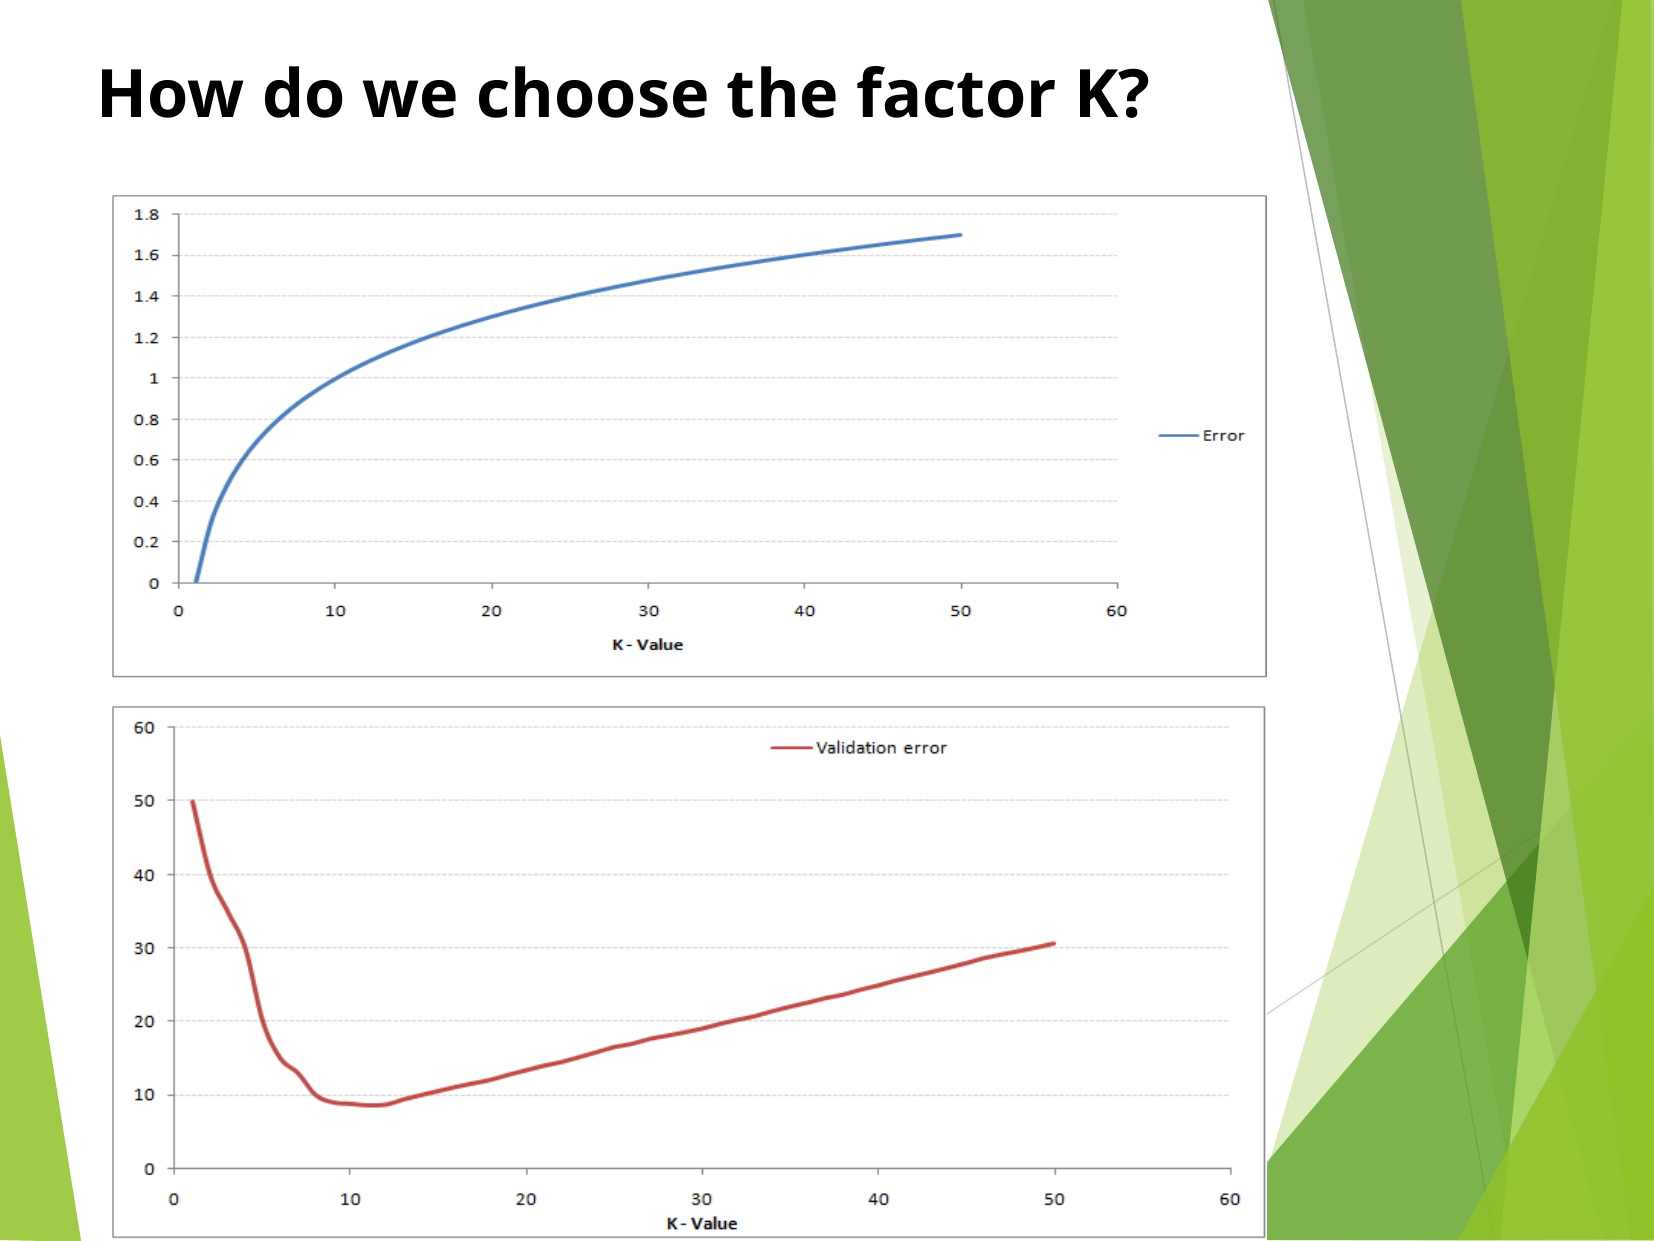

How do we choose the factor K?